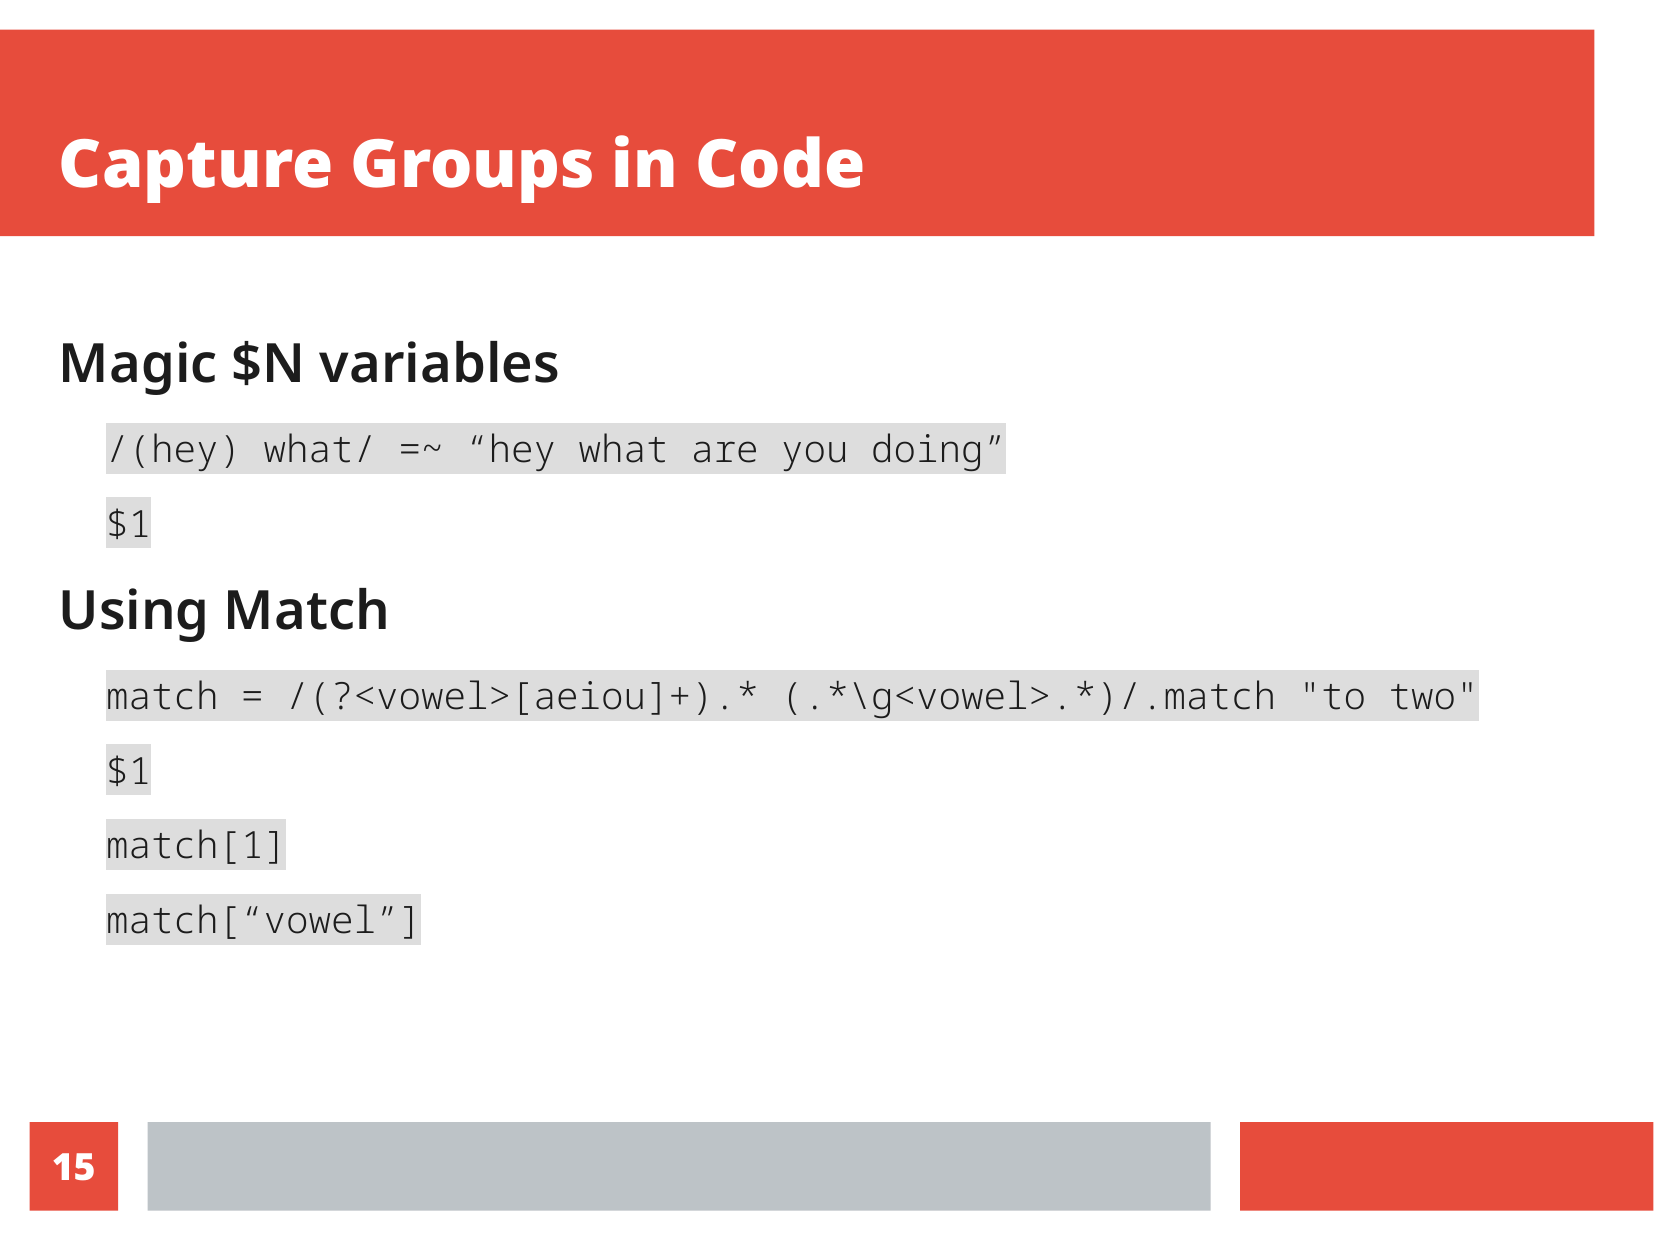

# Capture Groups in Code
Magic $N variables
/(hey) what/ =~ “hey what are you doing”
$1
Using Match
match = /(?<vowel>[aeiou]+).* (.*\g<vowel>.*)/.match "to two"
$1
match[1]
match[“vowel”]
15